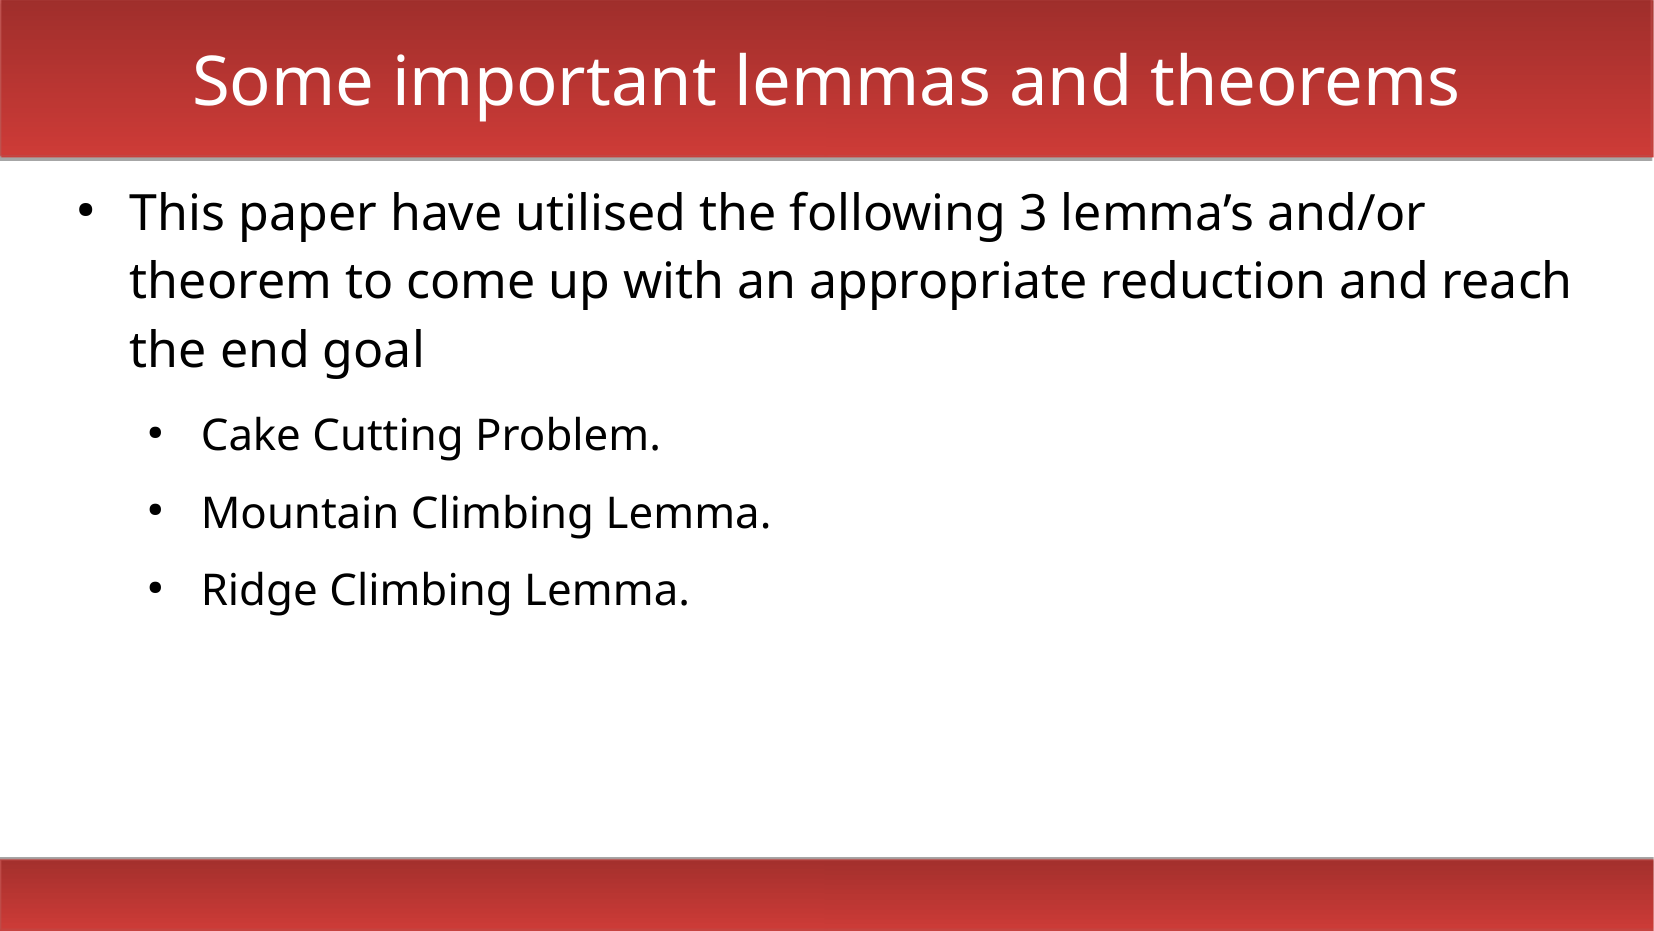

# Some important lemmas and theorems
This paper have utilised the following 3 lemma’s and/or theorem to come up with an appropriate reduction and reach the end goal
Cake Cutting Problem.
Mountain Climbing Lemma.
Ridge Climbing Lemma.